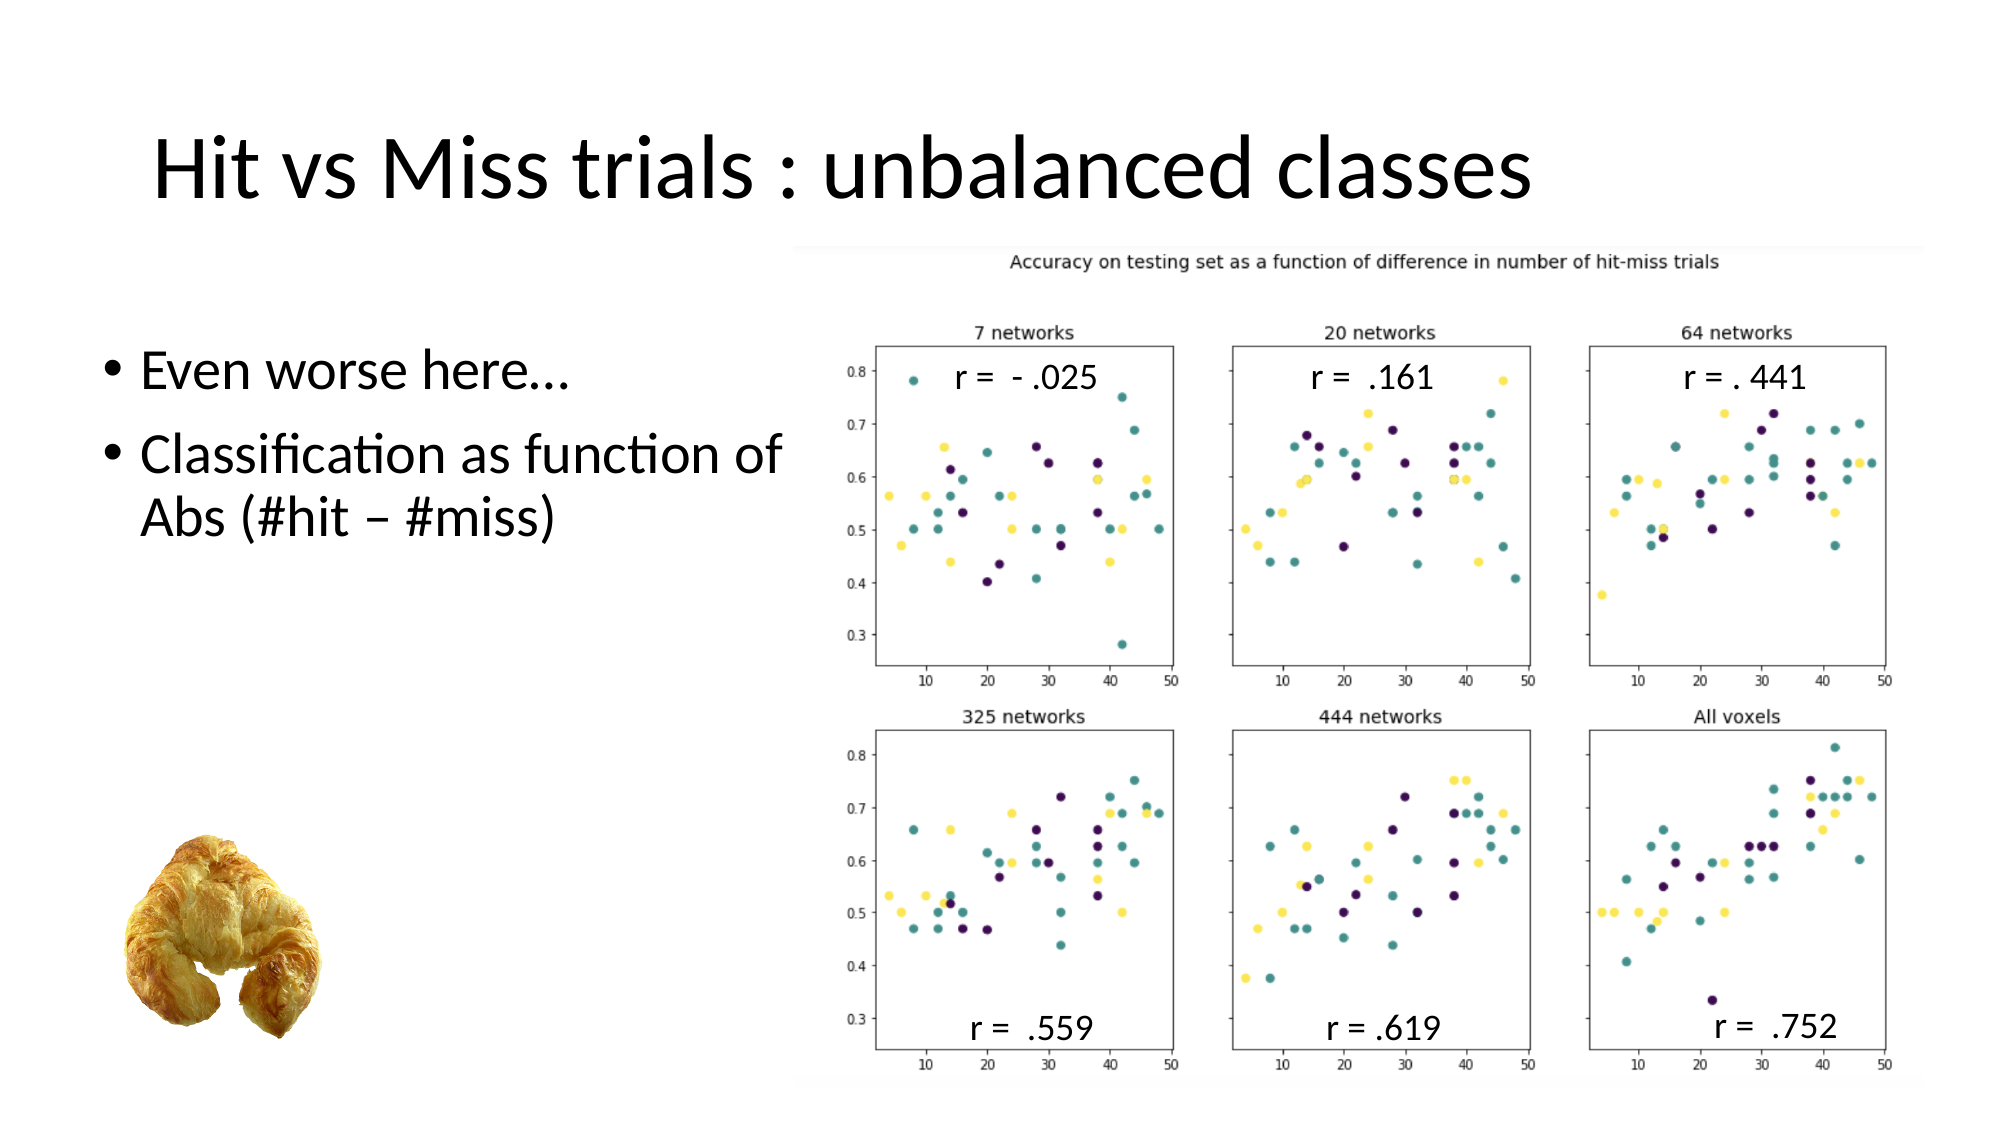

# Hit vs Miss trials : unbalanced classes
Even worse here…
Classification as function of Abs (#hit – #miss)
r = - .025
r = .161
r = . 441
r = .752
r = .559
r = .619